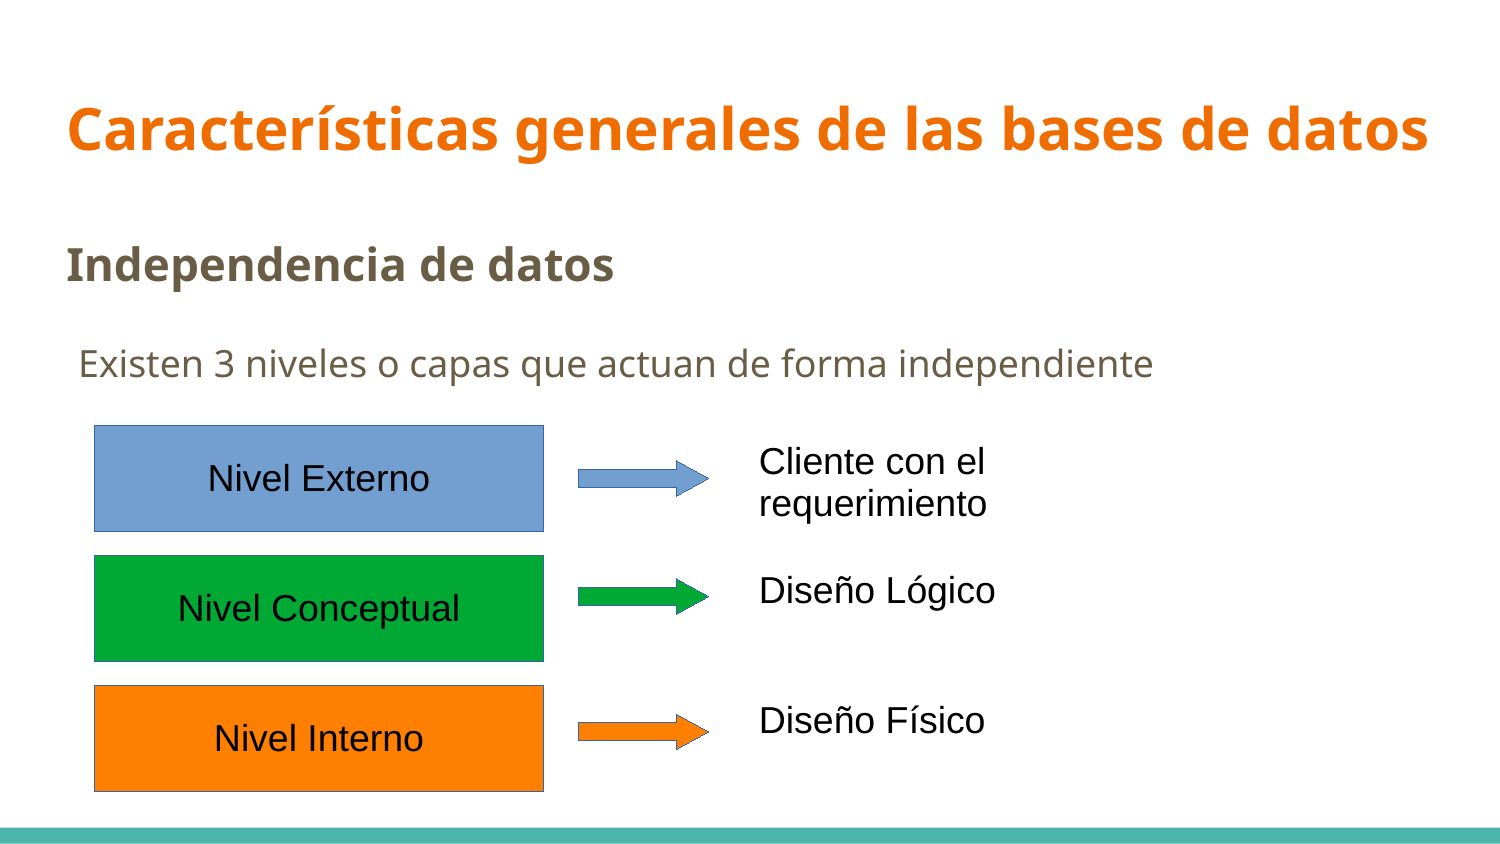

# Características generales de las bases de datos
Independencia de datos
 Existen 3 niveles o capas que actuan de forma independiente
Nivel Externo
Cliente con el
requerimiento
Nivel Conceptual
Diseño Lógico
Nivel Interno
Diseño Físico